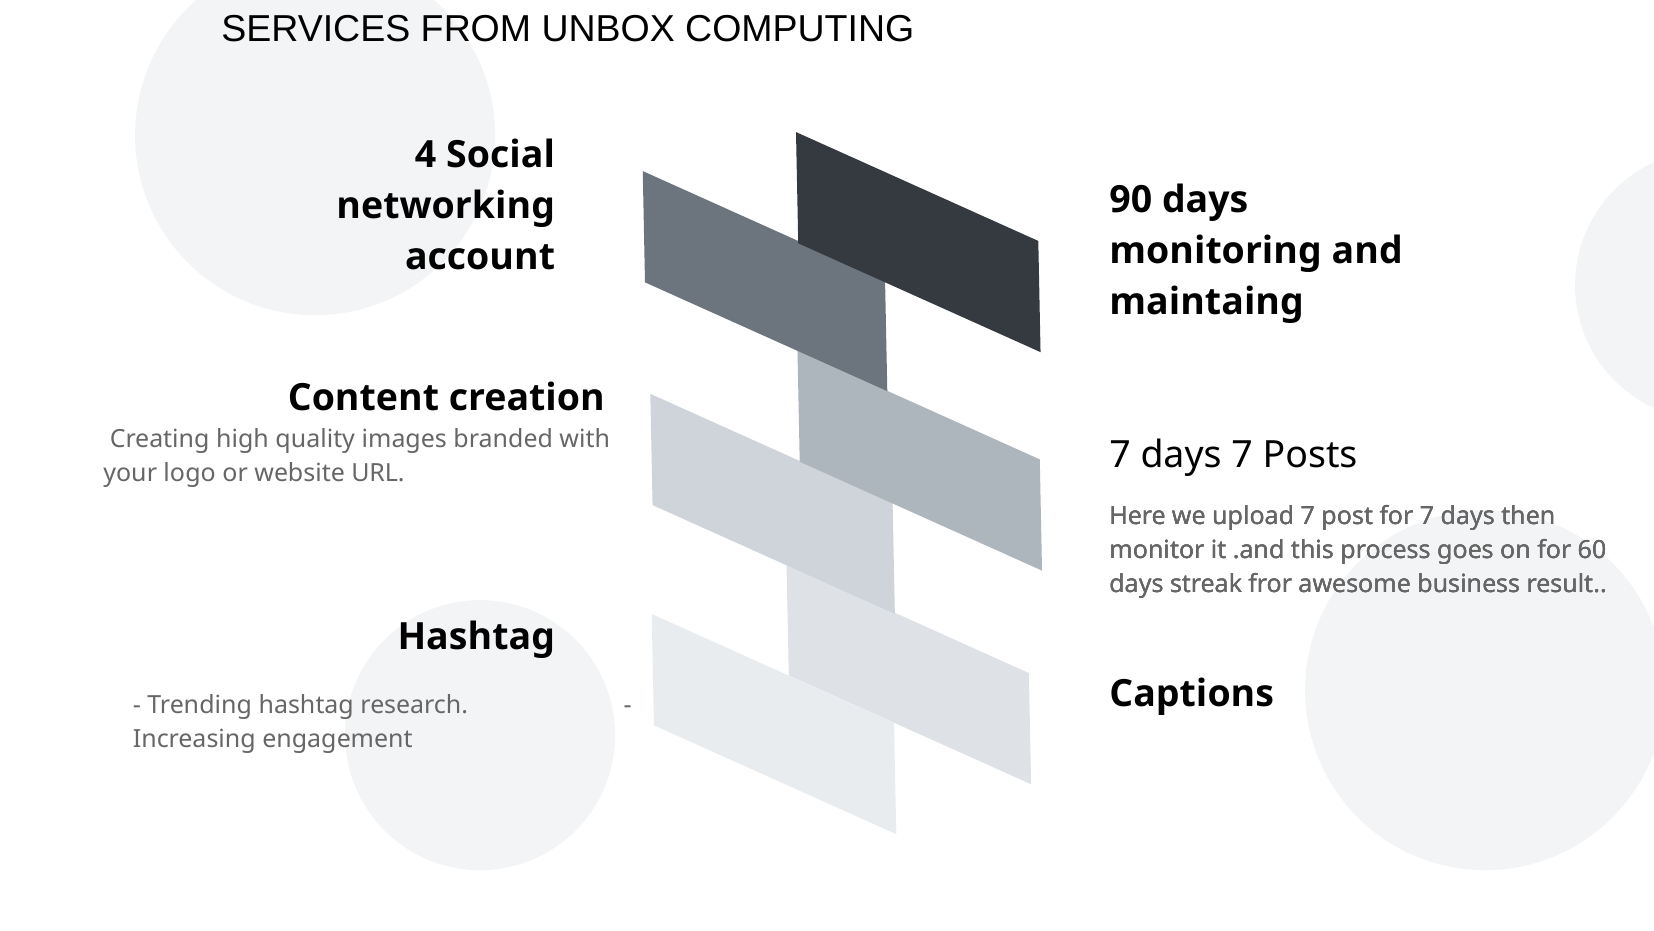

SERVICES FROM UNBOX COMPUTING
4 Social networking account
90 days monitoring and maintaing
Content creation
 Creating high quality images branded with your logo or website URL.
7 days 7 Posts
Here we upload 7 post for 7 days then monitor it .and this process goes on for 60 days streak fror awesome business result..
Here we upload 7 post for 7 days then monitor it .and this process goes on for 60 days streak fror awesome business result..
Here we upload 7 post for 7 days then monitor it .and this process goes on for 60 days streak fror awesome business result..
Hashtag
Captions
- Trending hashtag research. - Increasing engagement